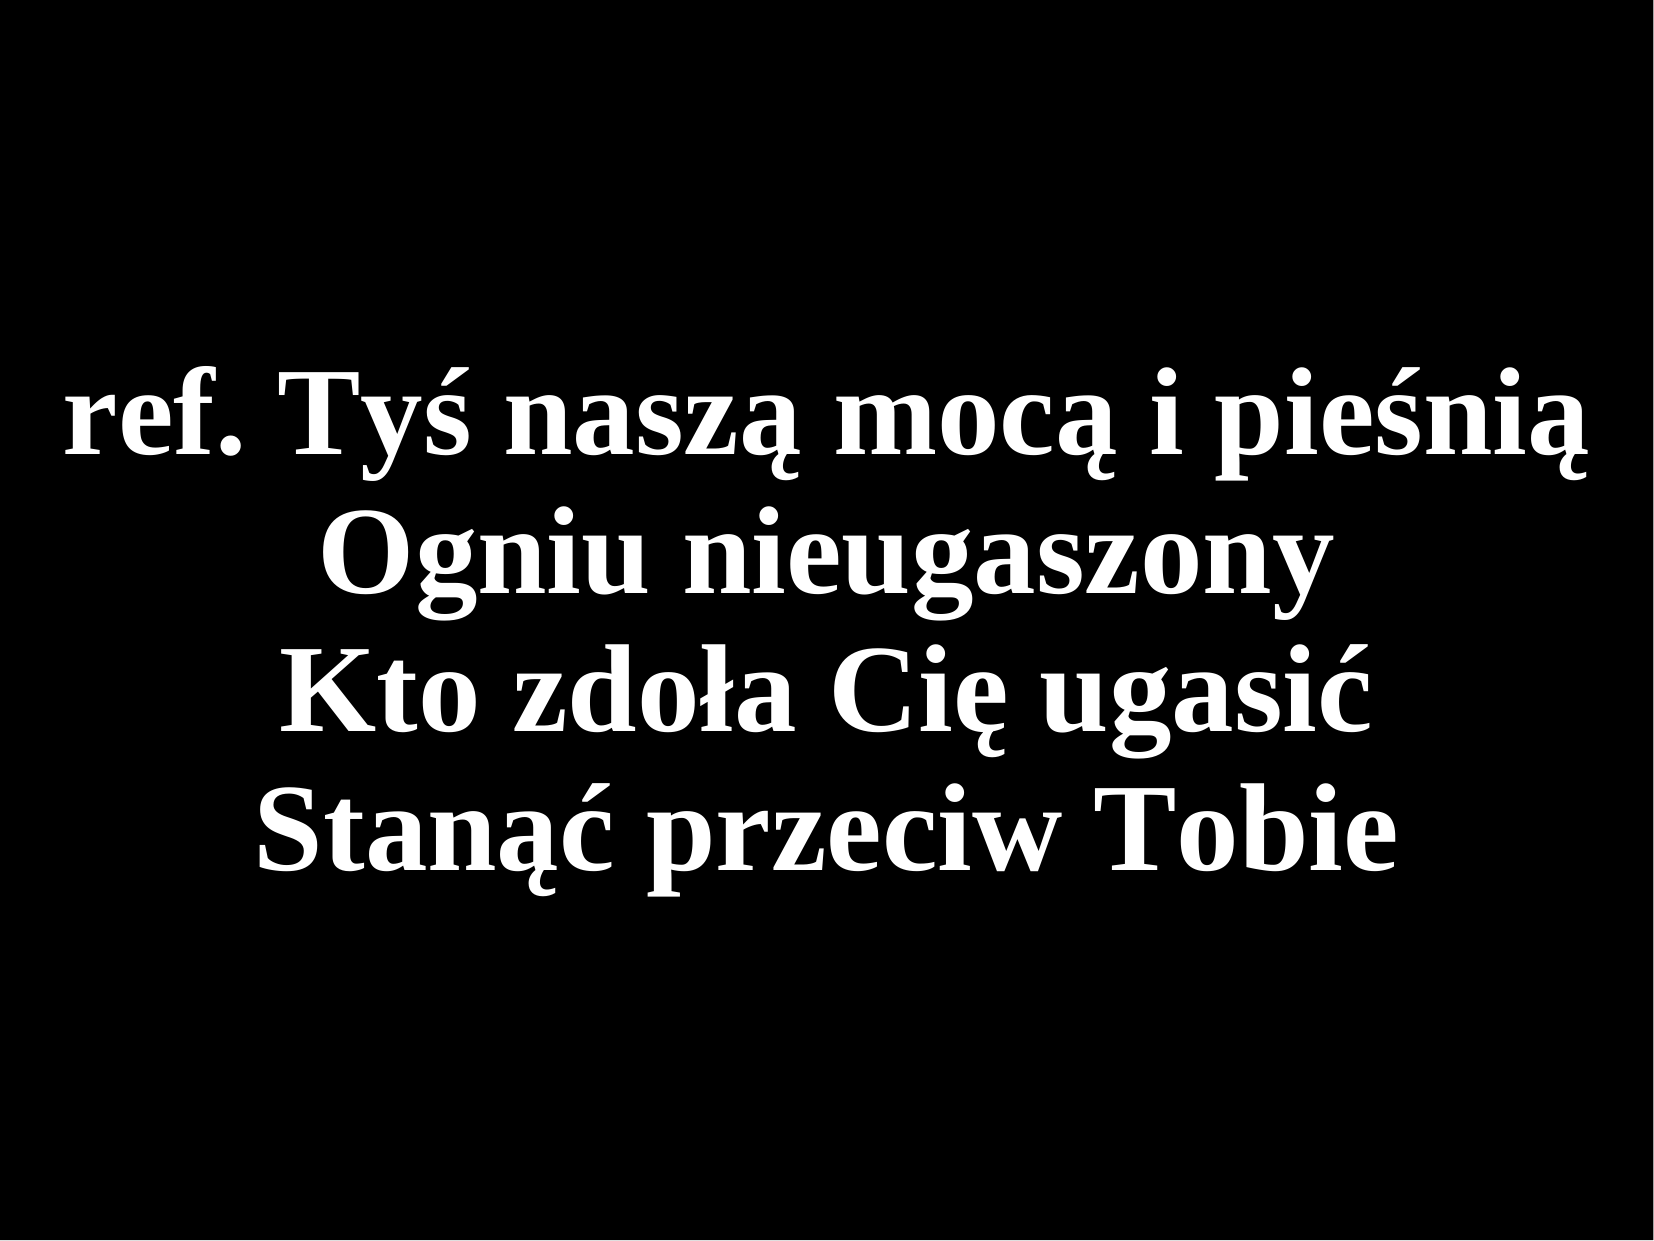

# ref. Tyś naszą mocą i pieśnią Ogniu nieugaszony Kto zdoła Cię ugasić Stanąć przeciw Tobie